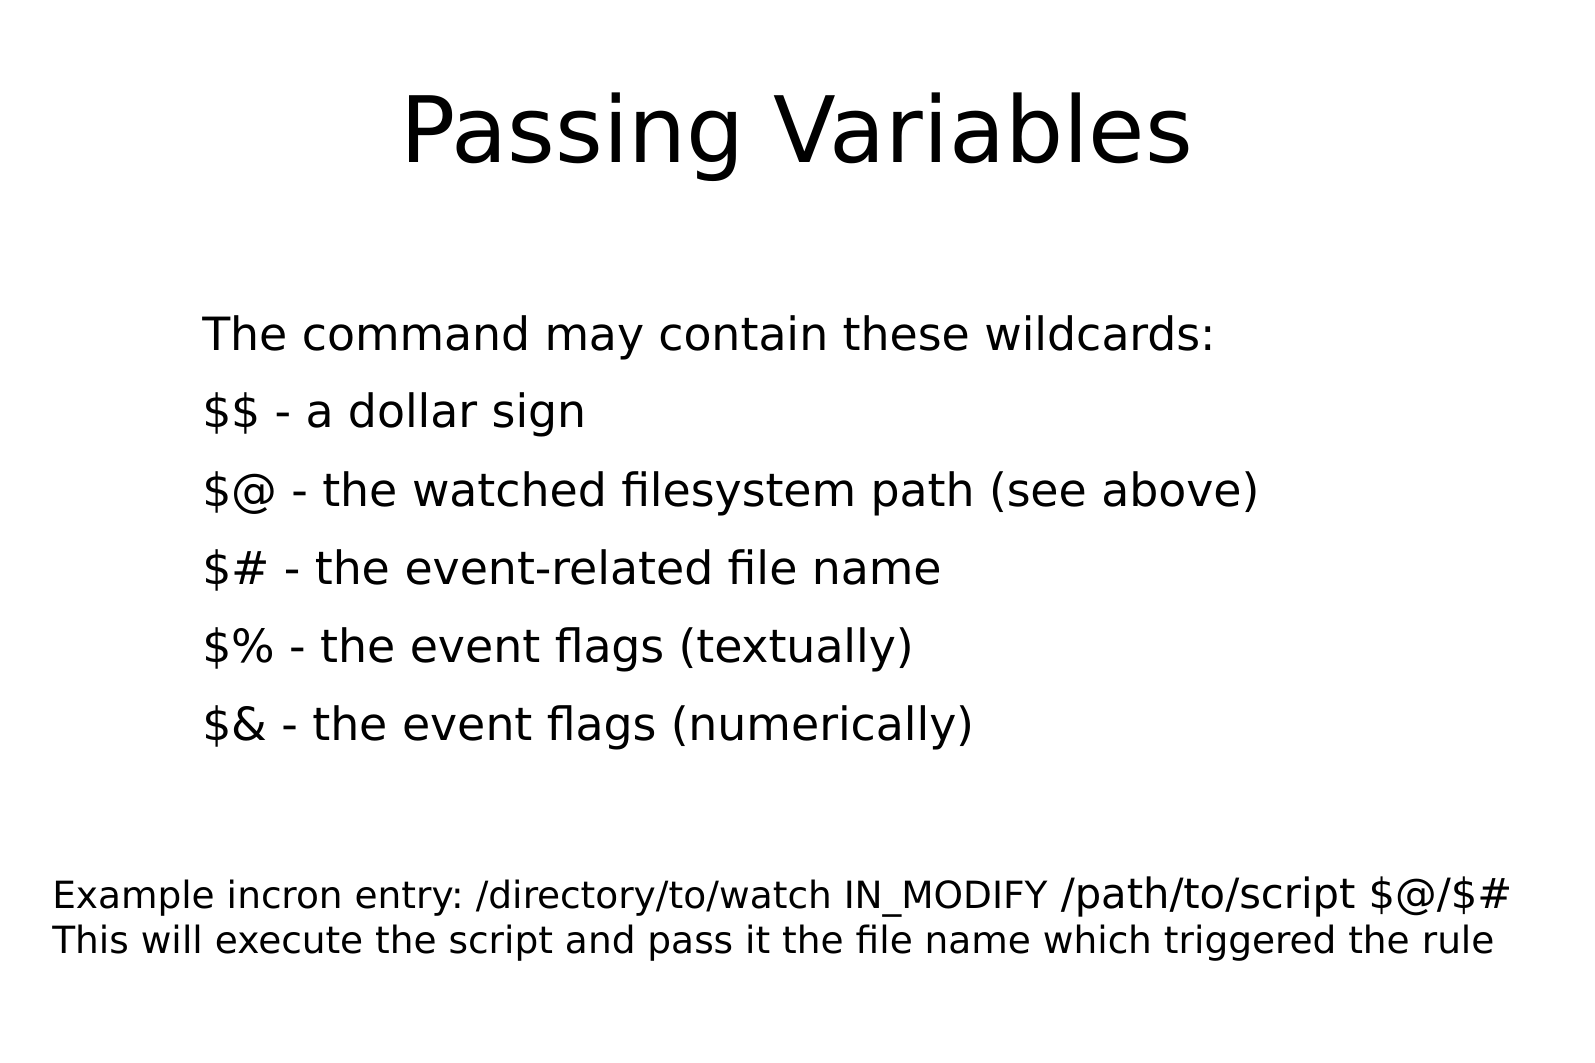

# Passing Variables
The command may contain these wildcards:
$$ - a dollar sign
$@ - the watched filesystem path (see above)
$# - the event-related file name
$% - the event flags (textually)
$& - the event flags (numerically)
Example incron entry: /directory/to/watch IN_MODIFY /path/to/script $@/$#
This will execute the script and pass it the file name which triggered the rule